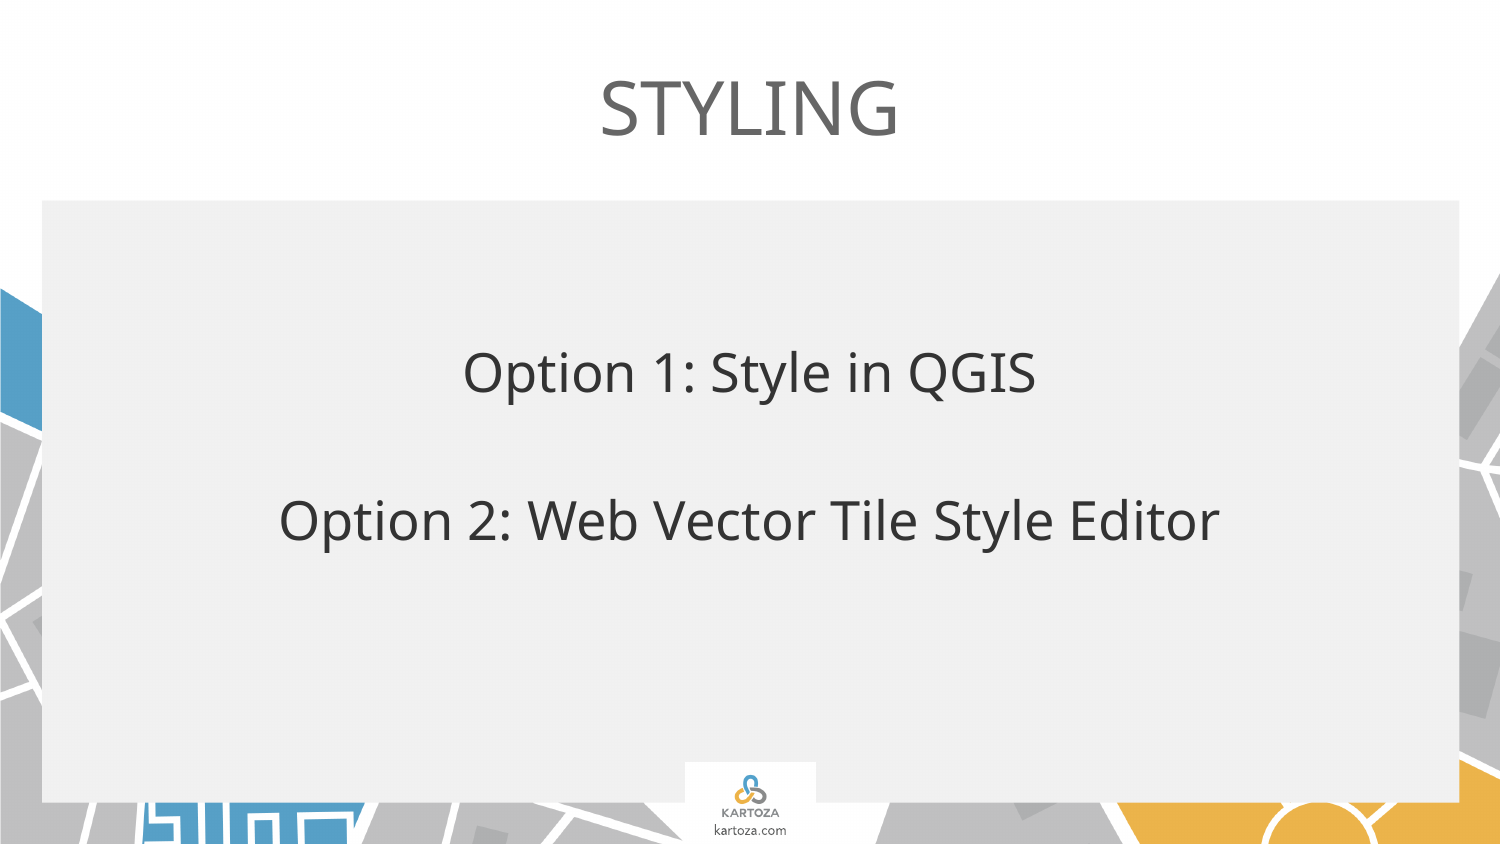

# STYLING
Option 1: Style in QGIS
Option 2: Web Vector Tile Style Editor